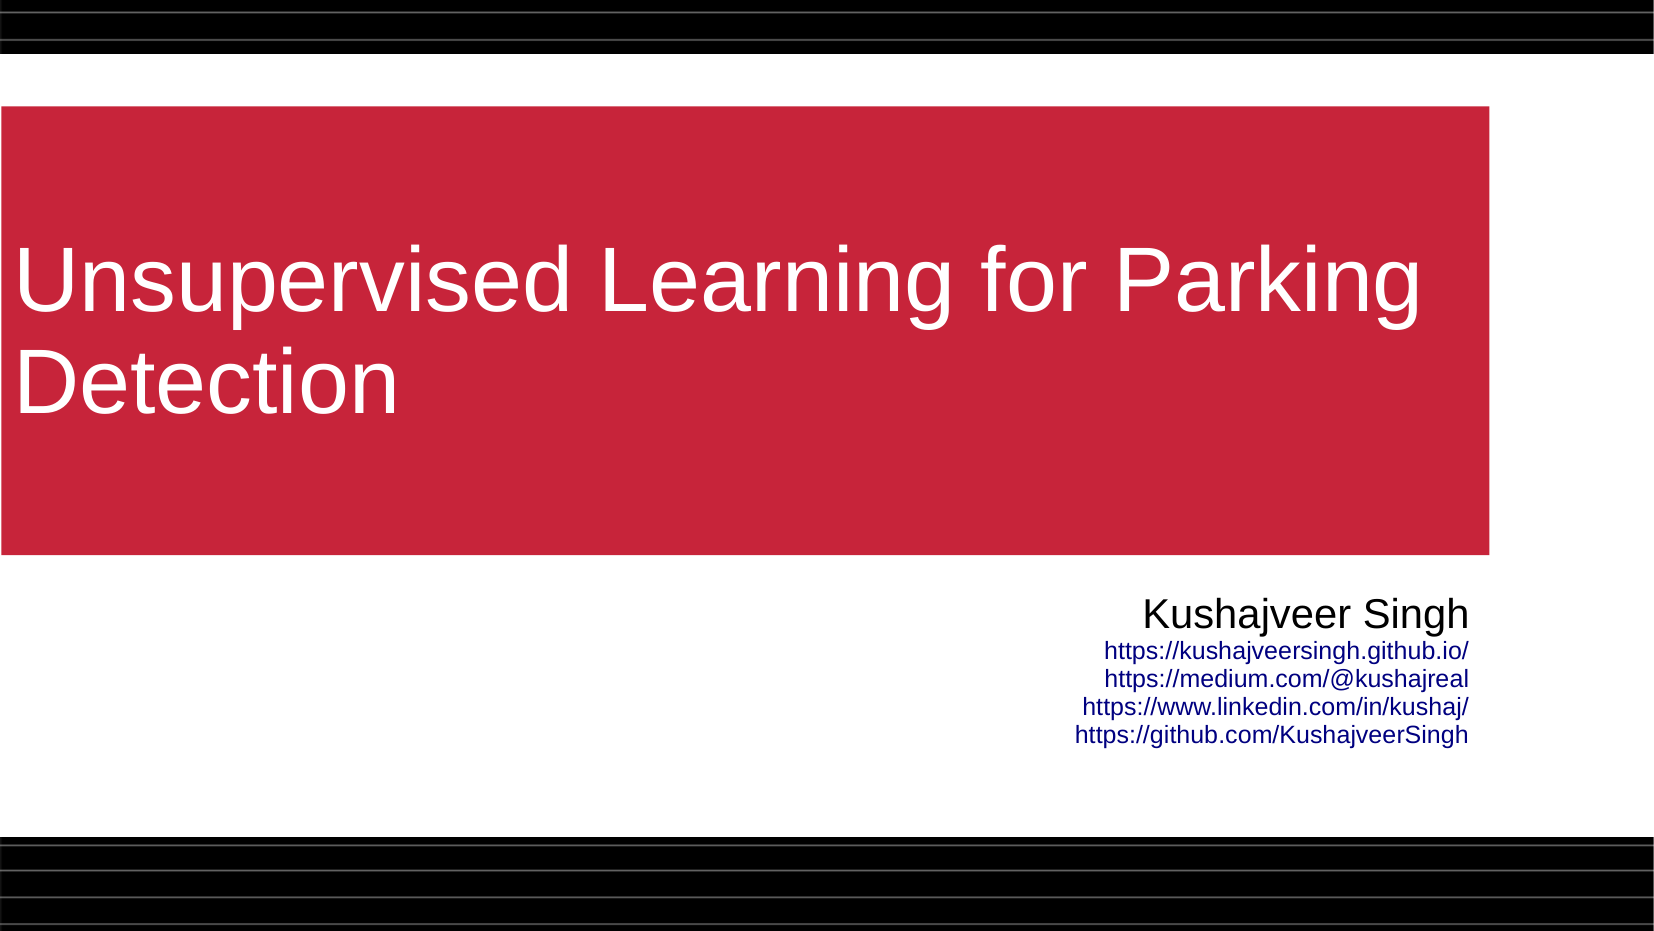

# Unsupervised Learning for Parking Detection
Kushajveer Singh
https://kushajveersingh.github.io/
https://medium.com/@kushajreal
https://www.linkedin.com/in/kushaj/
https://github.com/KushajveerSingh